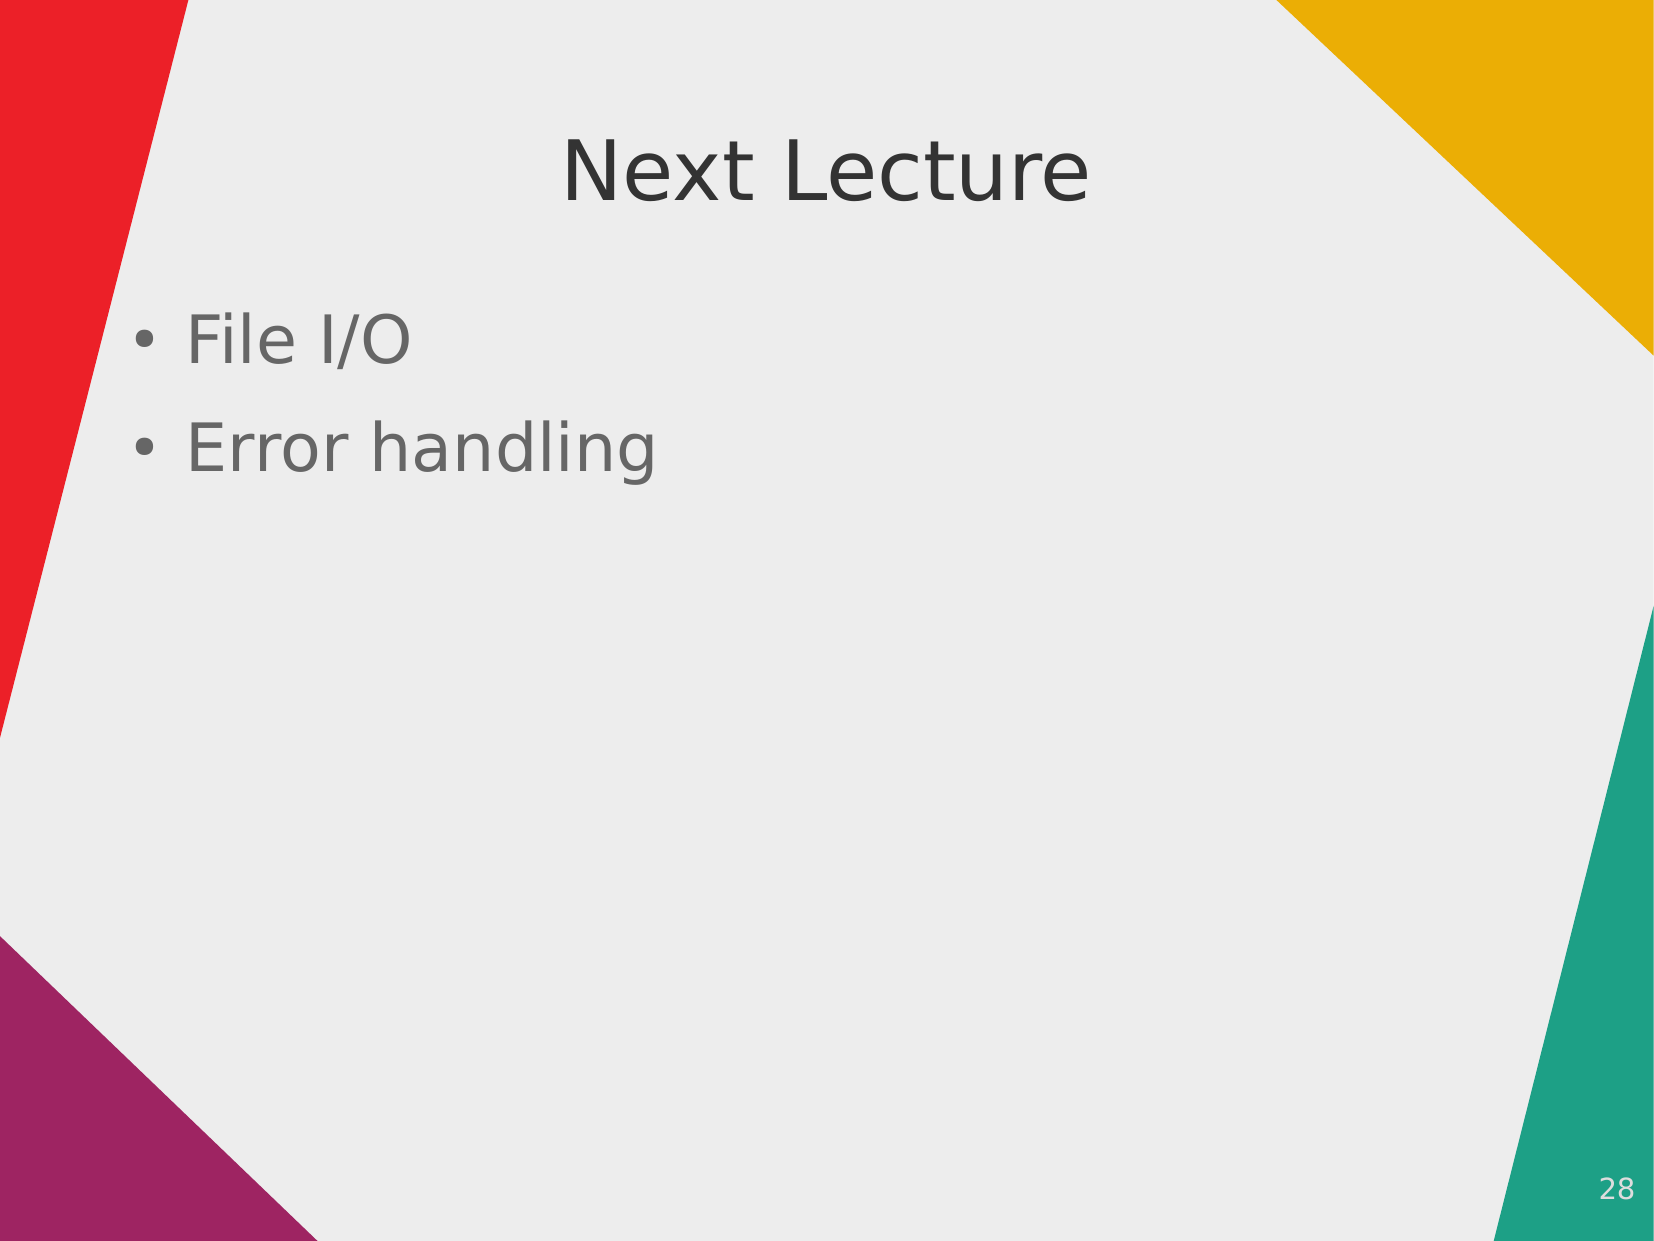

# Next Lecture
File I/O
Error handling
28